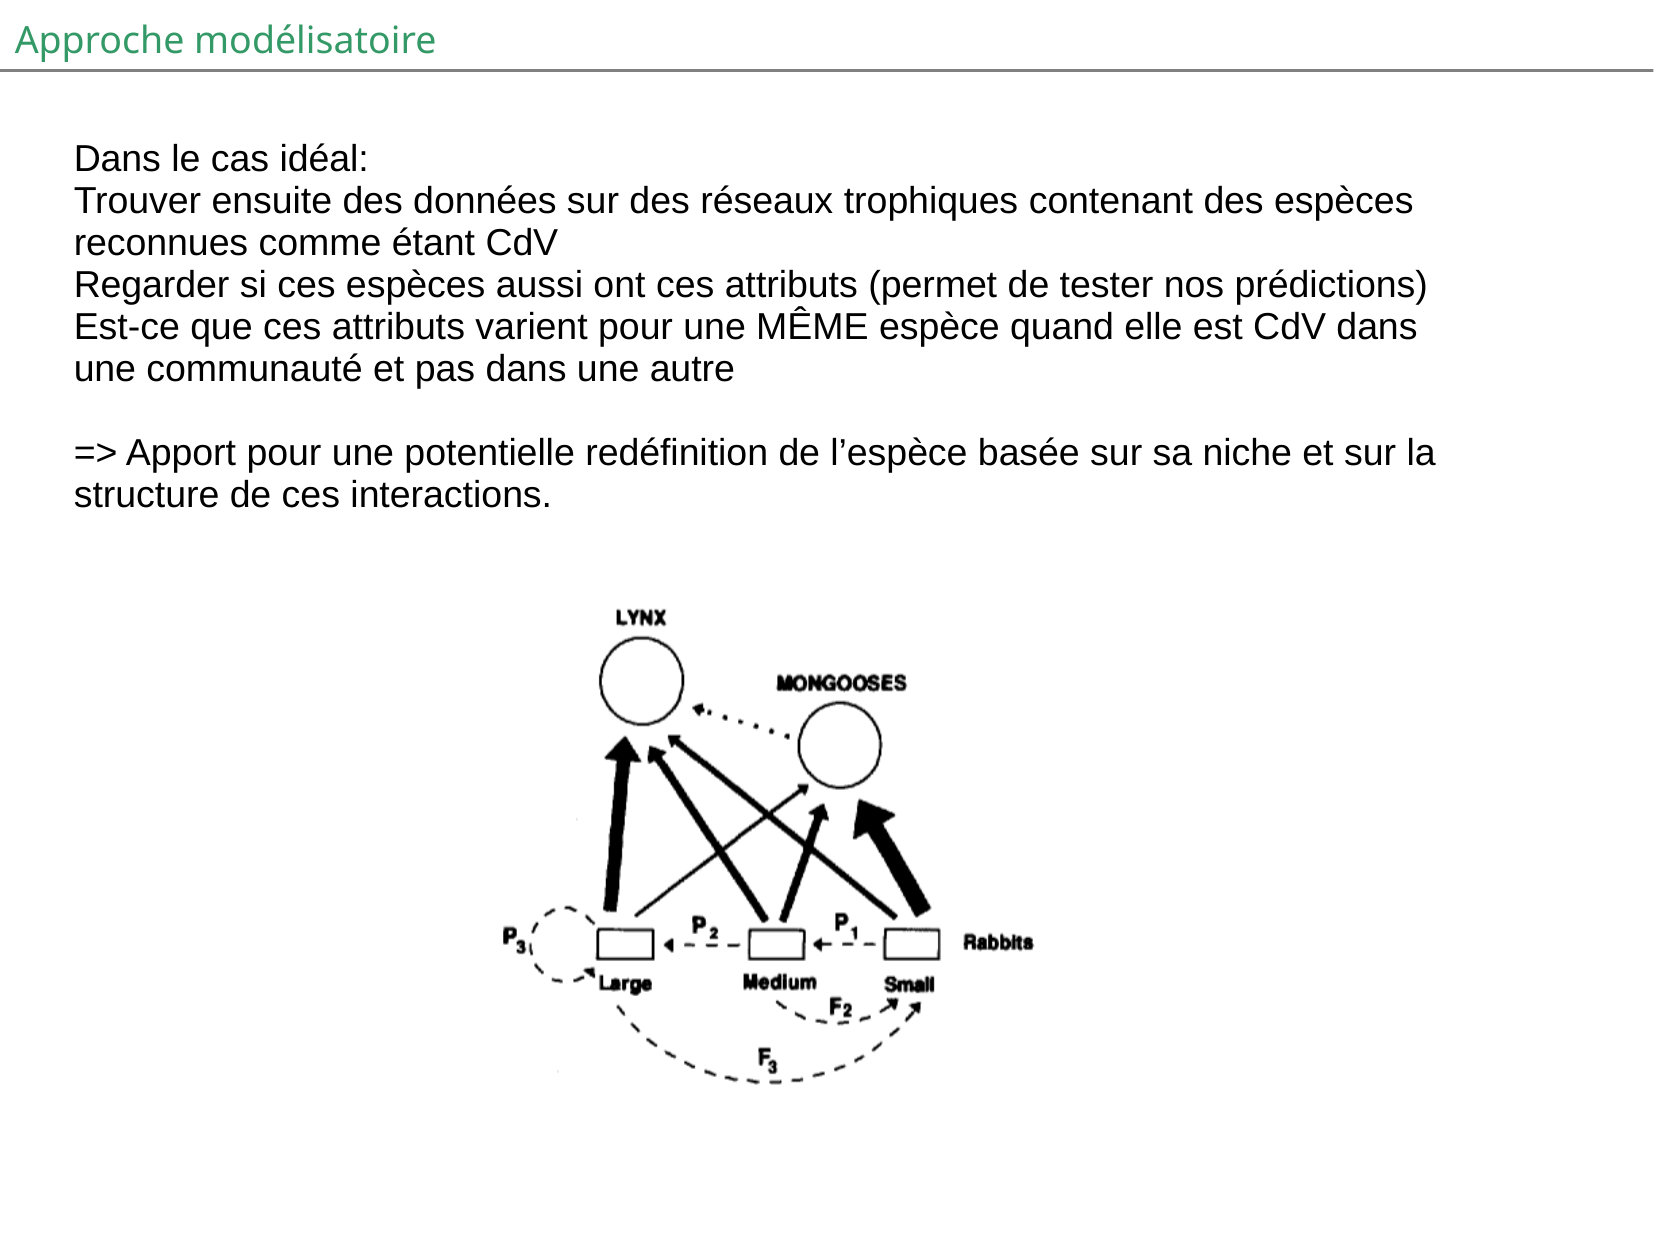

Approche modélisatoire
Dans le cas idéal:
Trouver ensuite des données sur des réseaux trophiques contenant des espèces reconnues comme étant CdV
Regarder si ces espèces aussi ont ces attributs (permet de tester nos prédictions)
Est-ce que ces attributs varient pour une MÊME espèce quand elle est CdV dans une communauté et pas dans une autre
=> Apport pour une potentielle redéfinition de l’espèce basée sur sa niche et sur la structure de ces interactions.